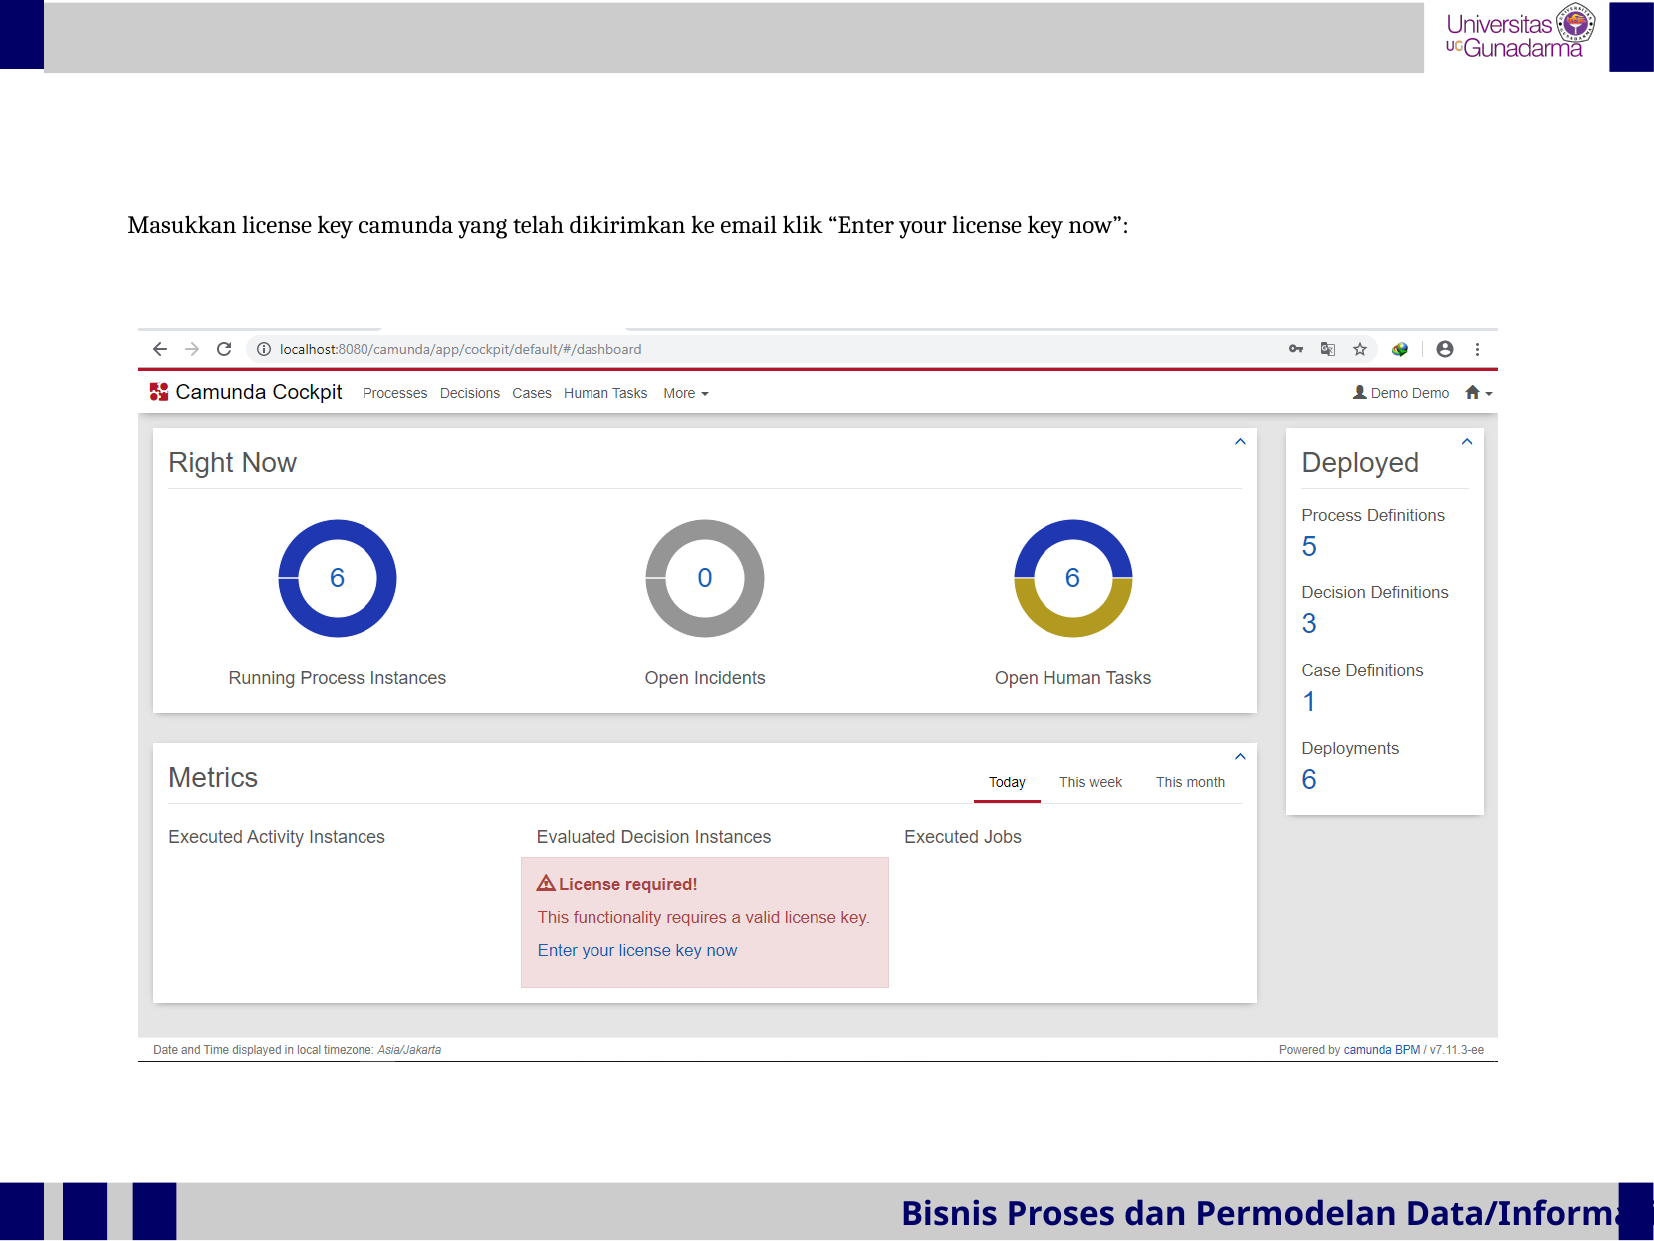

#
Masukkan license key camunda yang telah dikirimkan ke email klik “Enter your license key now”: